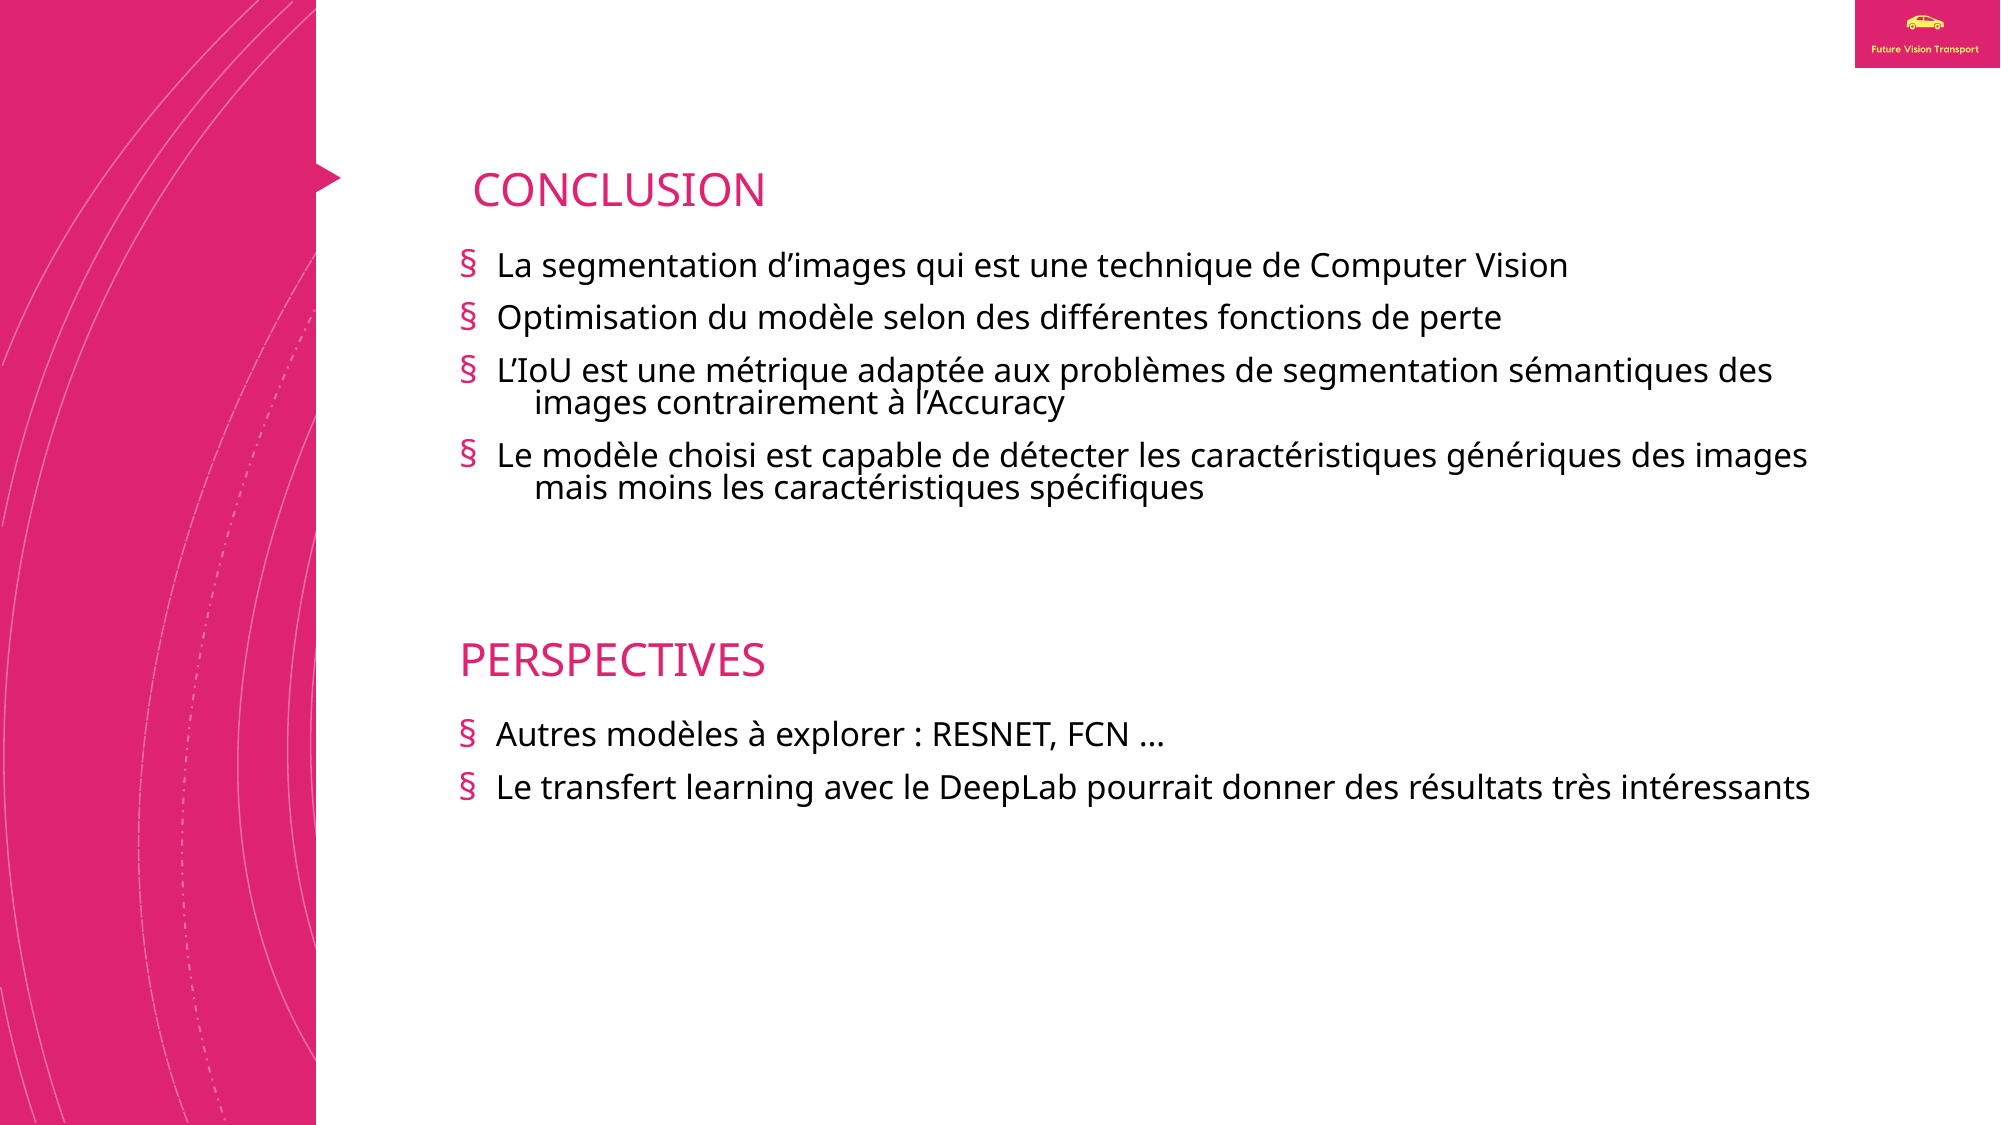

# Conclusion
La segmentation d’images qui est une technique de Computer Vision
Optimisation du modèle selon des différentes fonctions de perte
L’IoU est une métrique adaptée aux problèmes de segmentation sémantiques des images contrairement à l’Accuracy
Le modèle choisi est capable de détecter les caractéristiques génériques des images mais moins les caractéristiques spécifiques
Perspectives
Autres modèles à explorer : RESNET, FCN …
Le transfert learning avec le DeepLab pourrait donner des résultats très intéressants